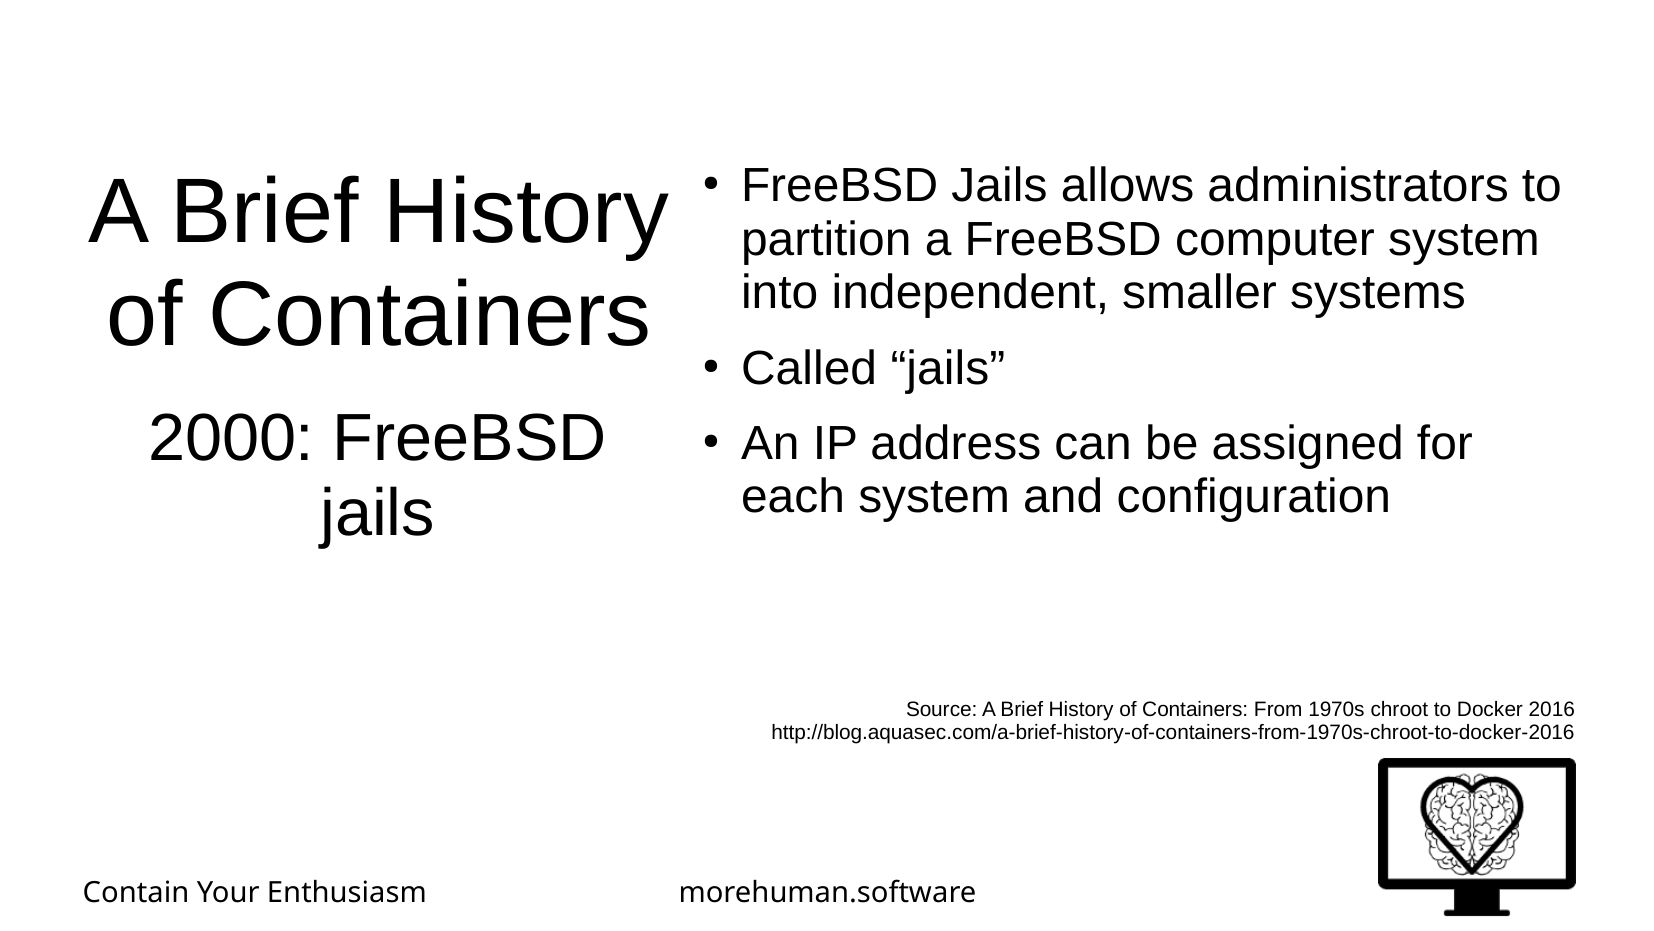

# A Brief History of Containers
FreeBSD Jails allows administrators to partition a FreeBSD computer system into independent, smaller systems
Called “jails”
An IP address can be assigned for each system and configuration
2000: FreeBSD
jails
Source: A Brief History of Containers: From 1970s chroot to Docker 2016
http://blog.aquasec.com/a-brief-history-of-containers-from-1970s-chroot-to-docker-2016